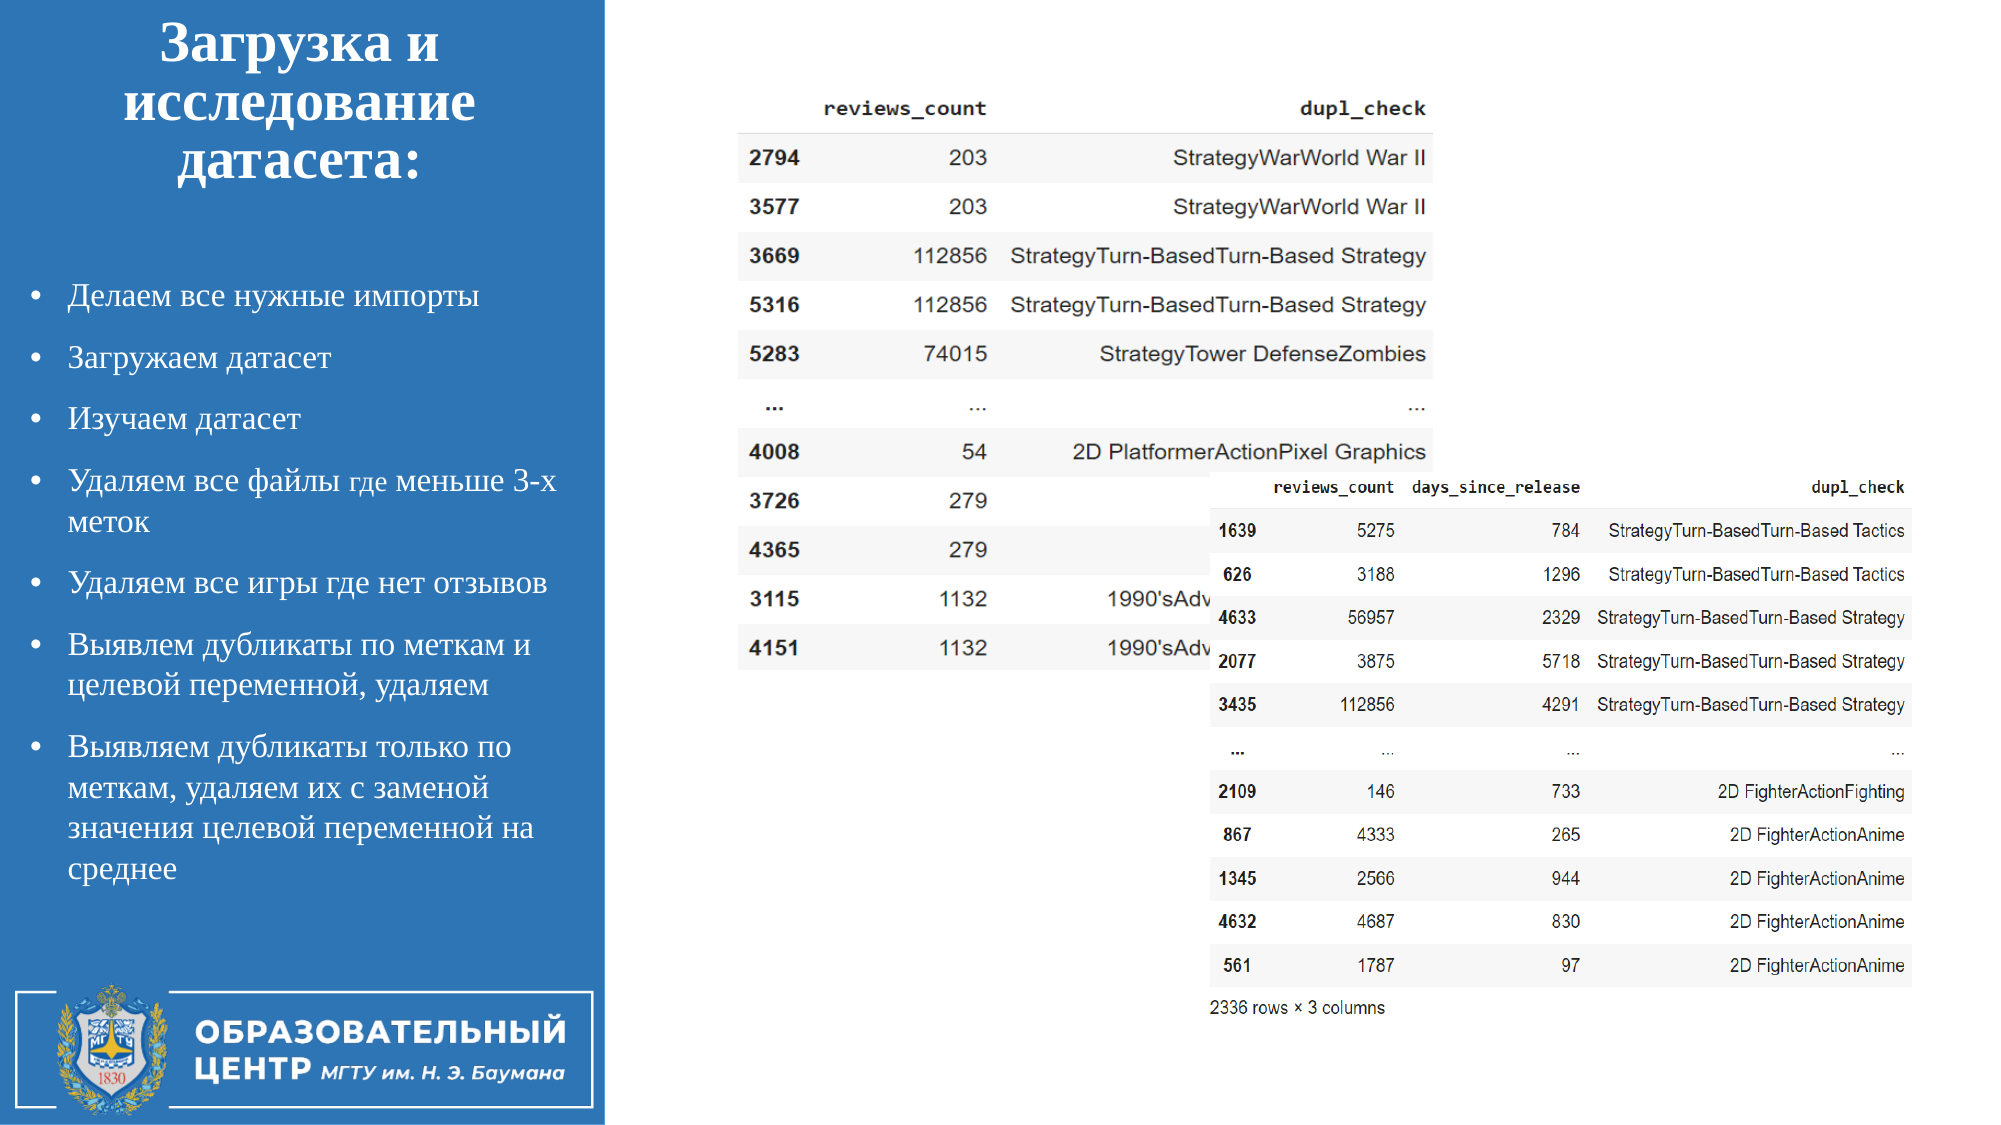

Загрузка и исследование датасета:
Делаем все нужные импорты
Загружаем датасет
Изучаем датасет
Удаляем все файлы где меньше 3-х меток
Удаляем все игры где нет отзывов
Выявлем дубликаты по меткам и целевой переменной, удаляем
Выявляем дубликаты только по меткам, удаляем их с заменой значения целевой переменной на среднее